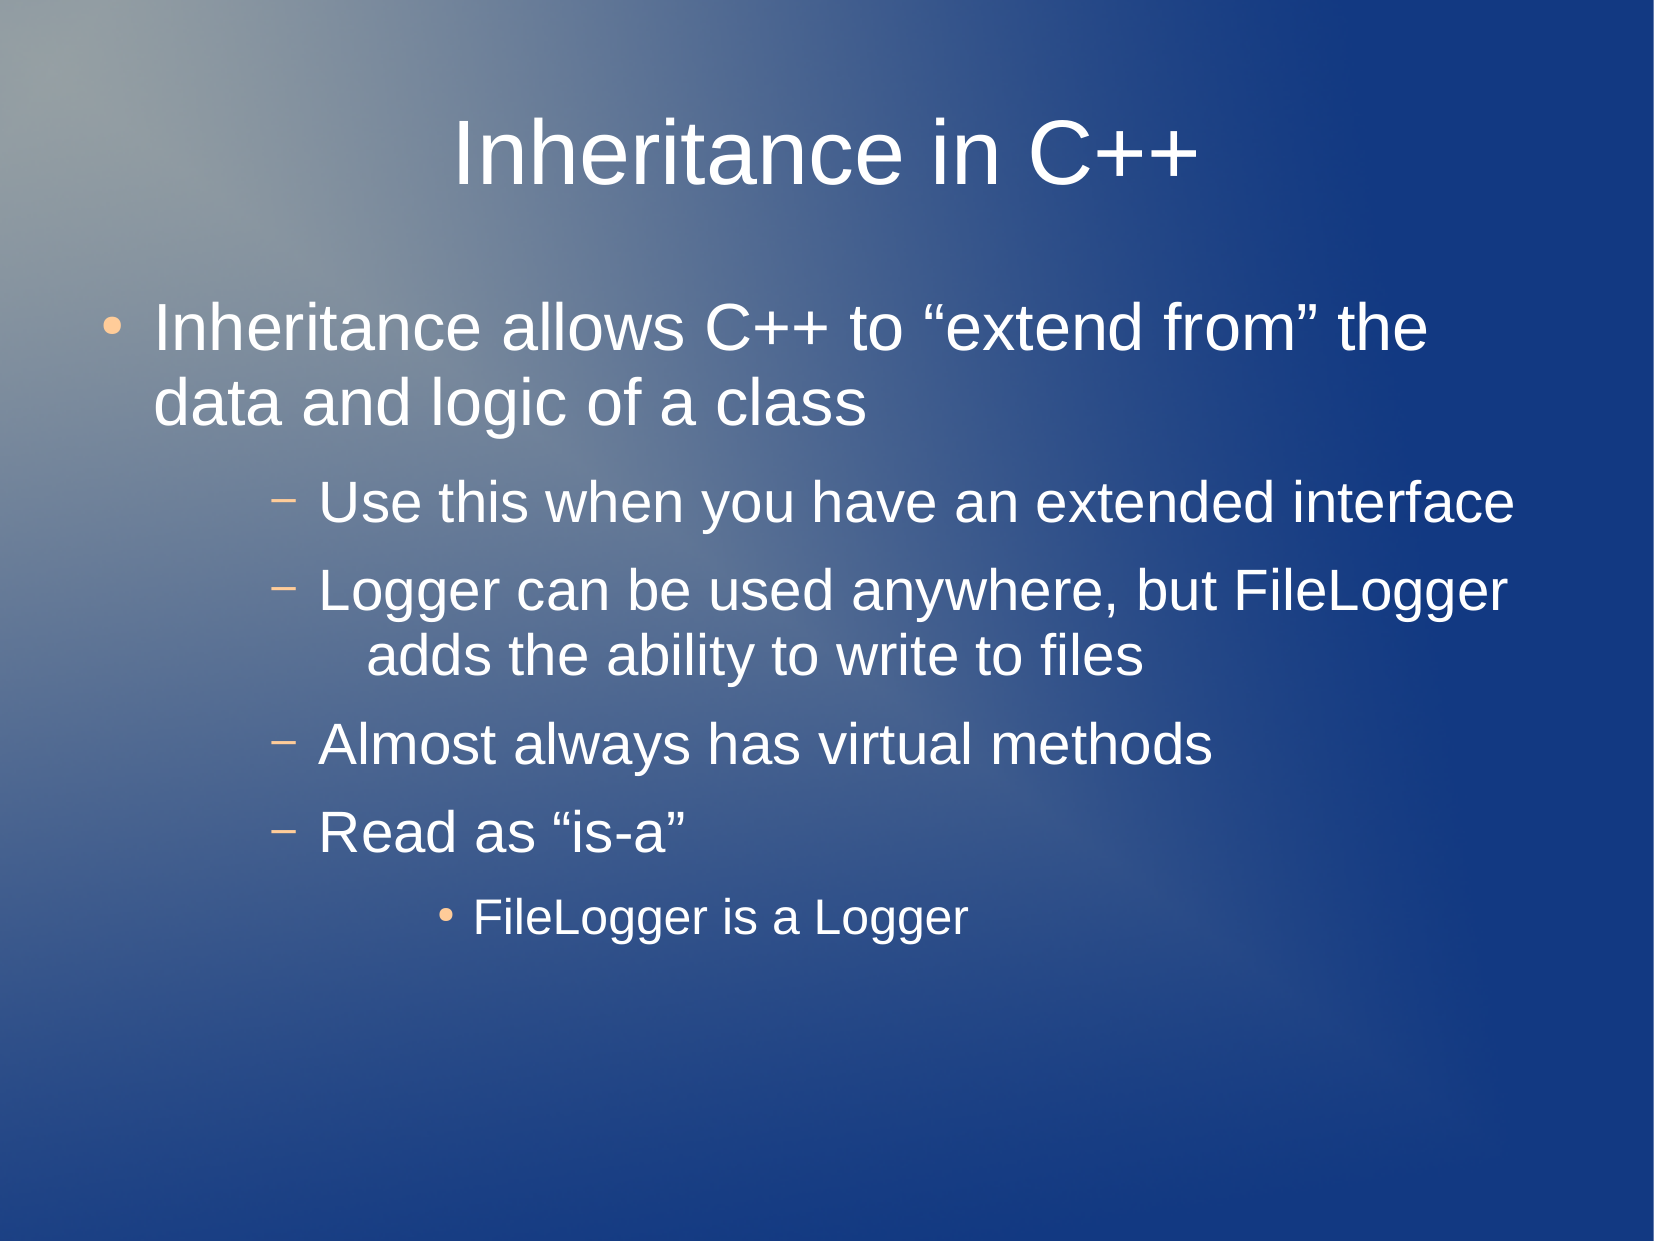

# Inheritance in C++
Inheritance allows C++ to “extend from” the data and logic of a class
Use this when you have an extended interface
Logger can be used anywhere, but FileLogger adds the ability to write to files
Almost always has virtual methods
Read as “is-a”
FileLogger is a Logger